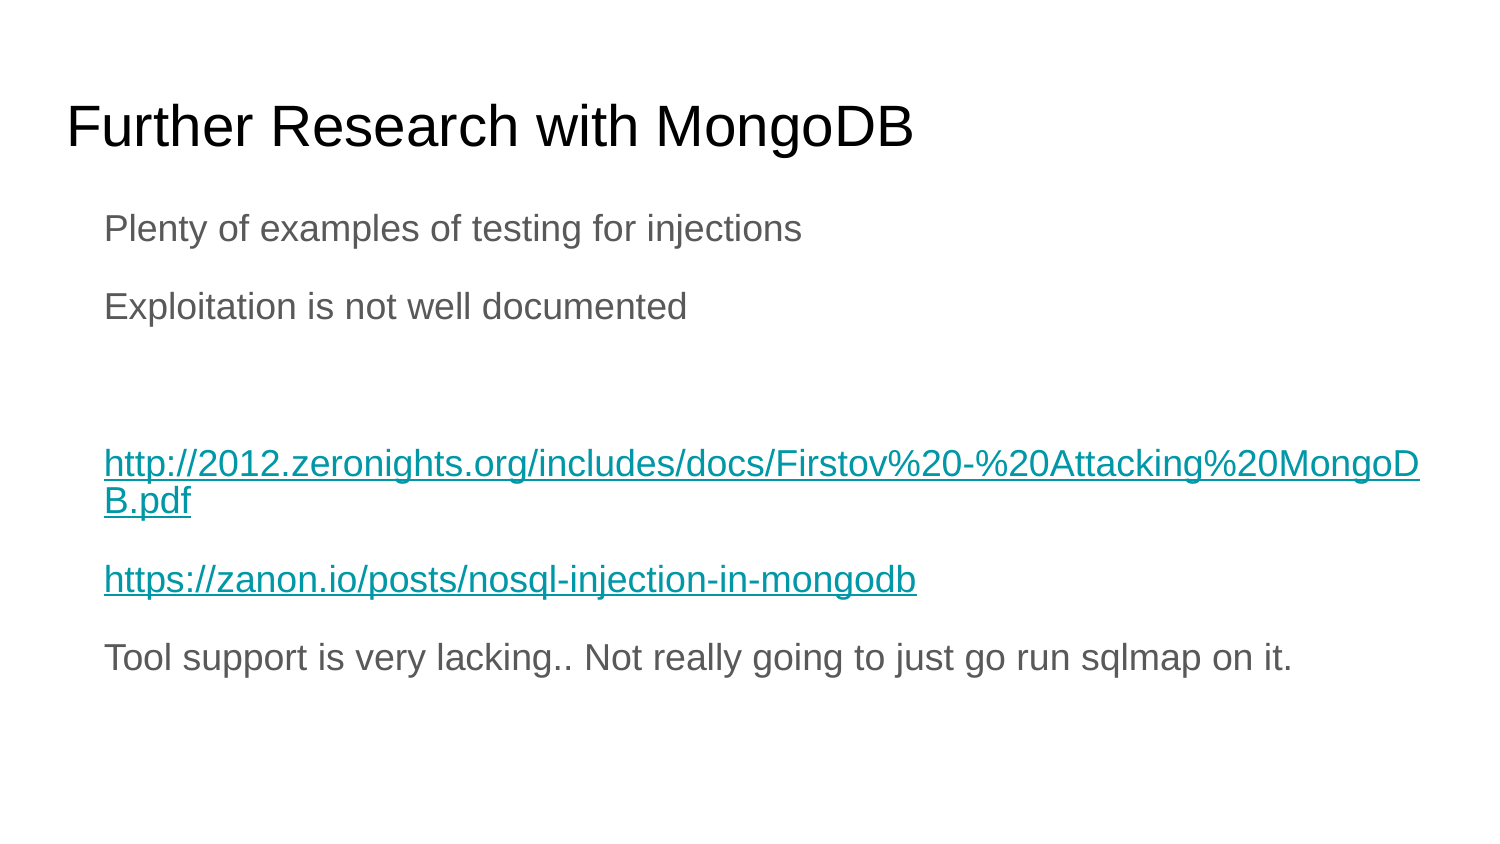

# Further Research with MongoDB
Plenty of examples of testing for injections
Exploitation is not well documented
http://2012.zeronights.org/includes/docs/Firstov%20-%20Attacking%20MongoDB.pdf
https://zanon.io/posts/nosql-injection-in-mongodb
Tool support is very lacking.. Not really going to just go run sqlmap on it.